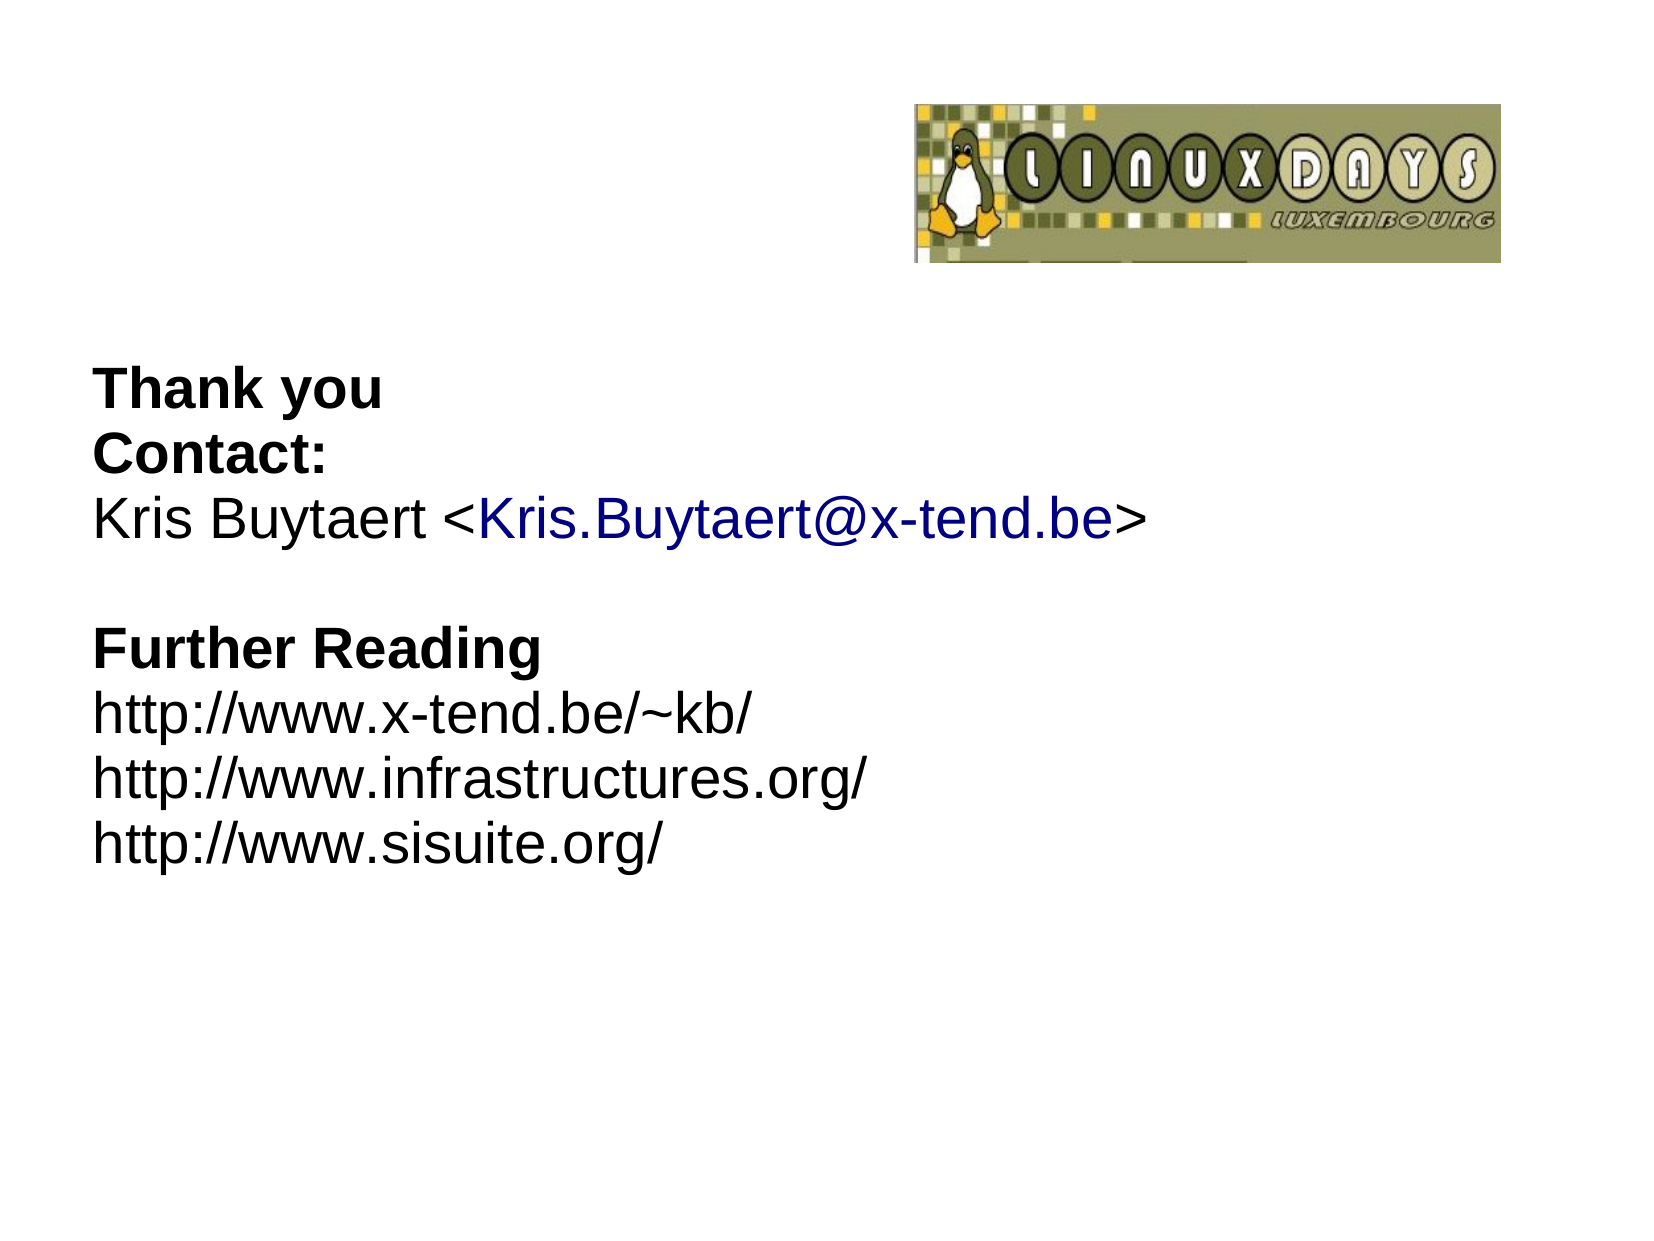

#
Thank you
Contact:
Kris Buytaert <Kris.Buytaert@x-tend.be>
Further Reading
http://www.x-tend.be/~kb/
http://www.infrastructures.org/
http://www.sisuite.org/